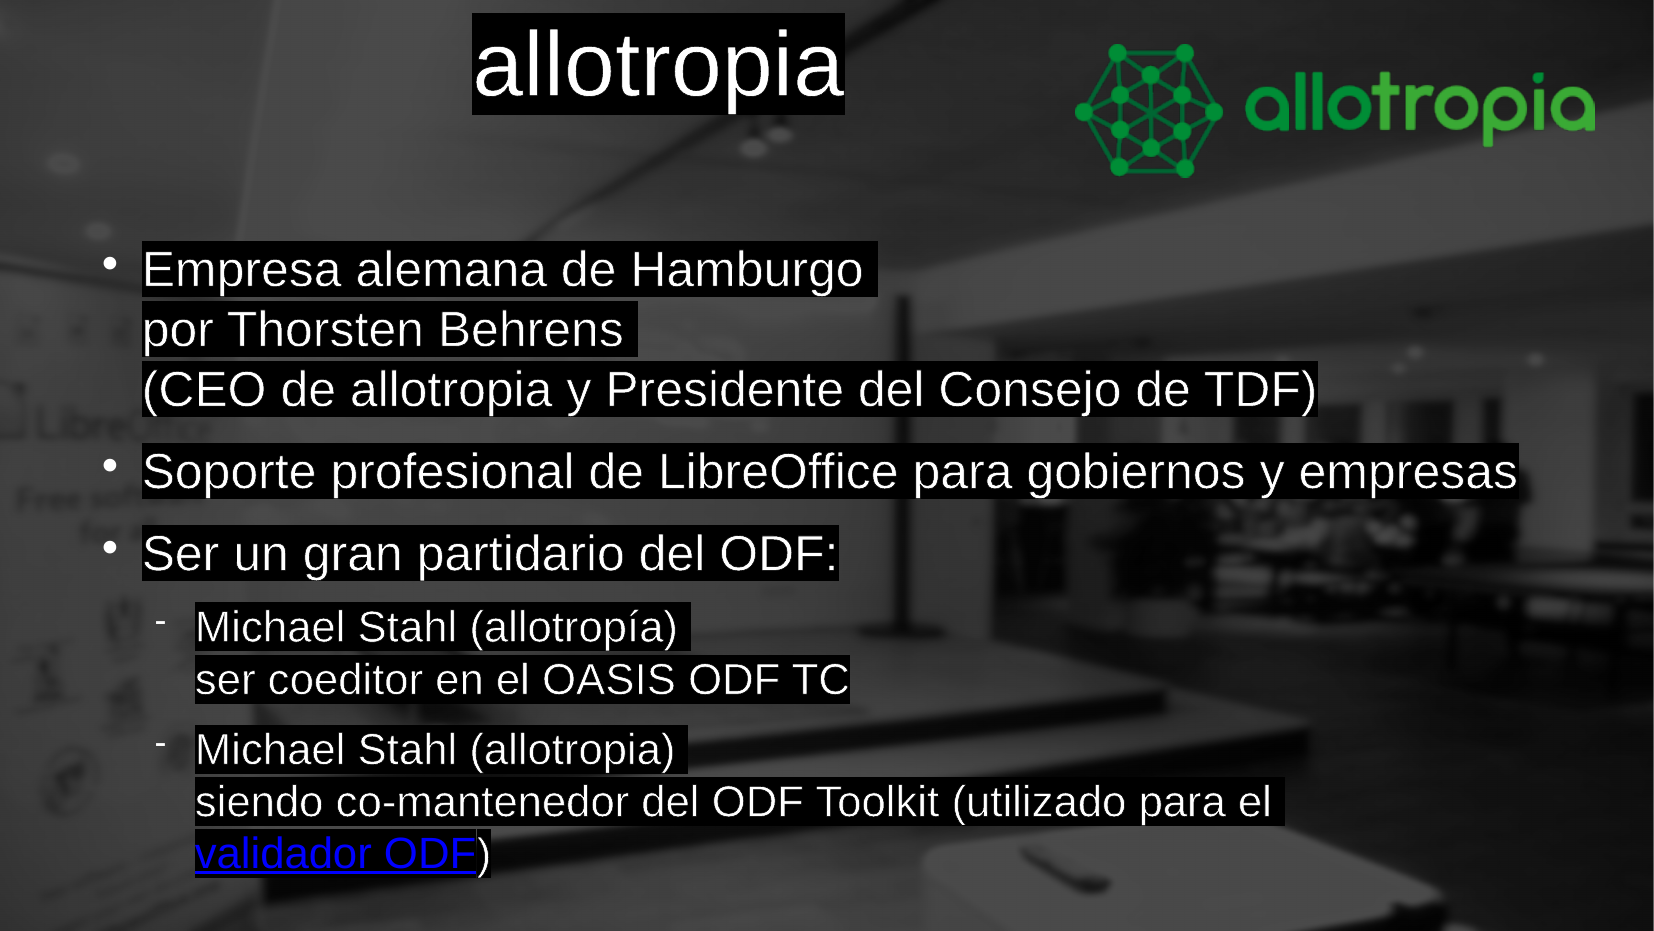

allotropia
# Empresa alemana de Hamburgo por Thorsten Behrens (CEO de allotropia y Presidente del Consejo de TDF)
Soporte profesional de LibreOffice para gobiernos y empresas
Ser un gran partidario del ODF:
Michael Stahl (allotropía)
ser coeditor en el OASIS ODF TC
Michael Stahl (allotropia)
siendo co-mantenedor del ODF Toolkit (utilizado para el validador ODF)